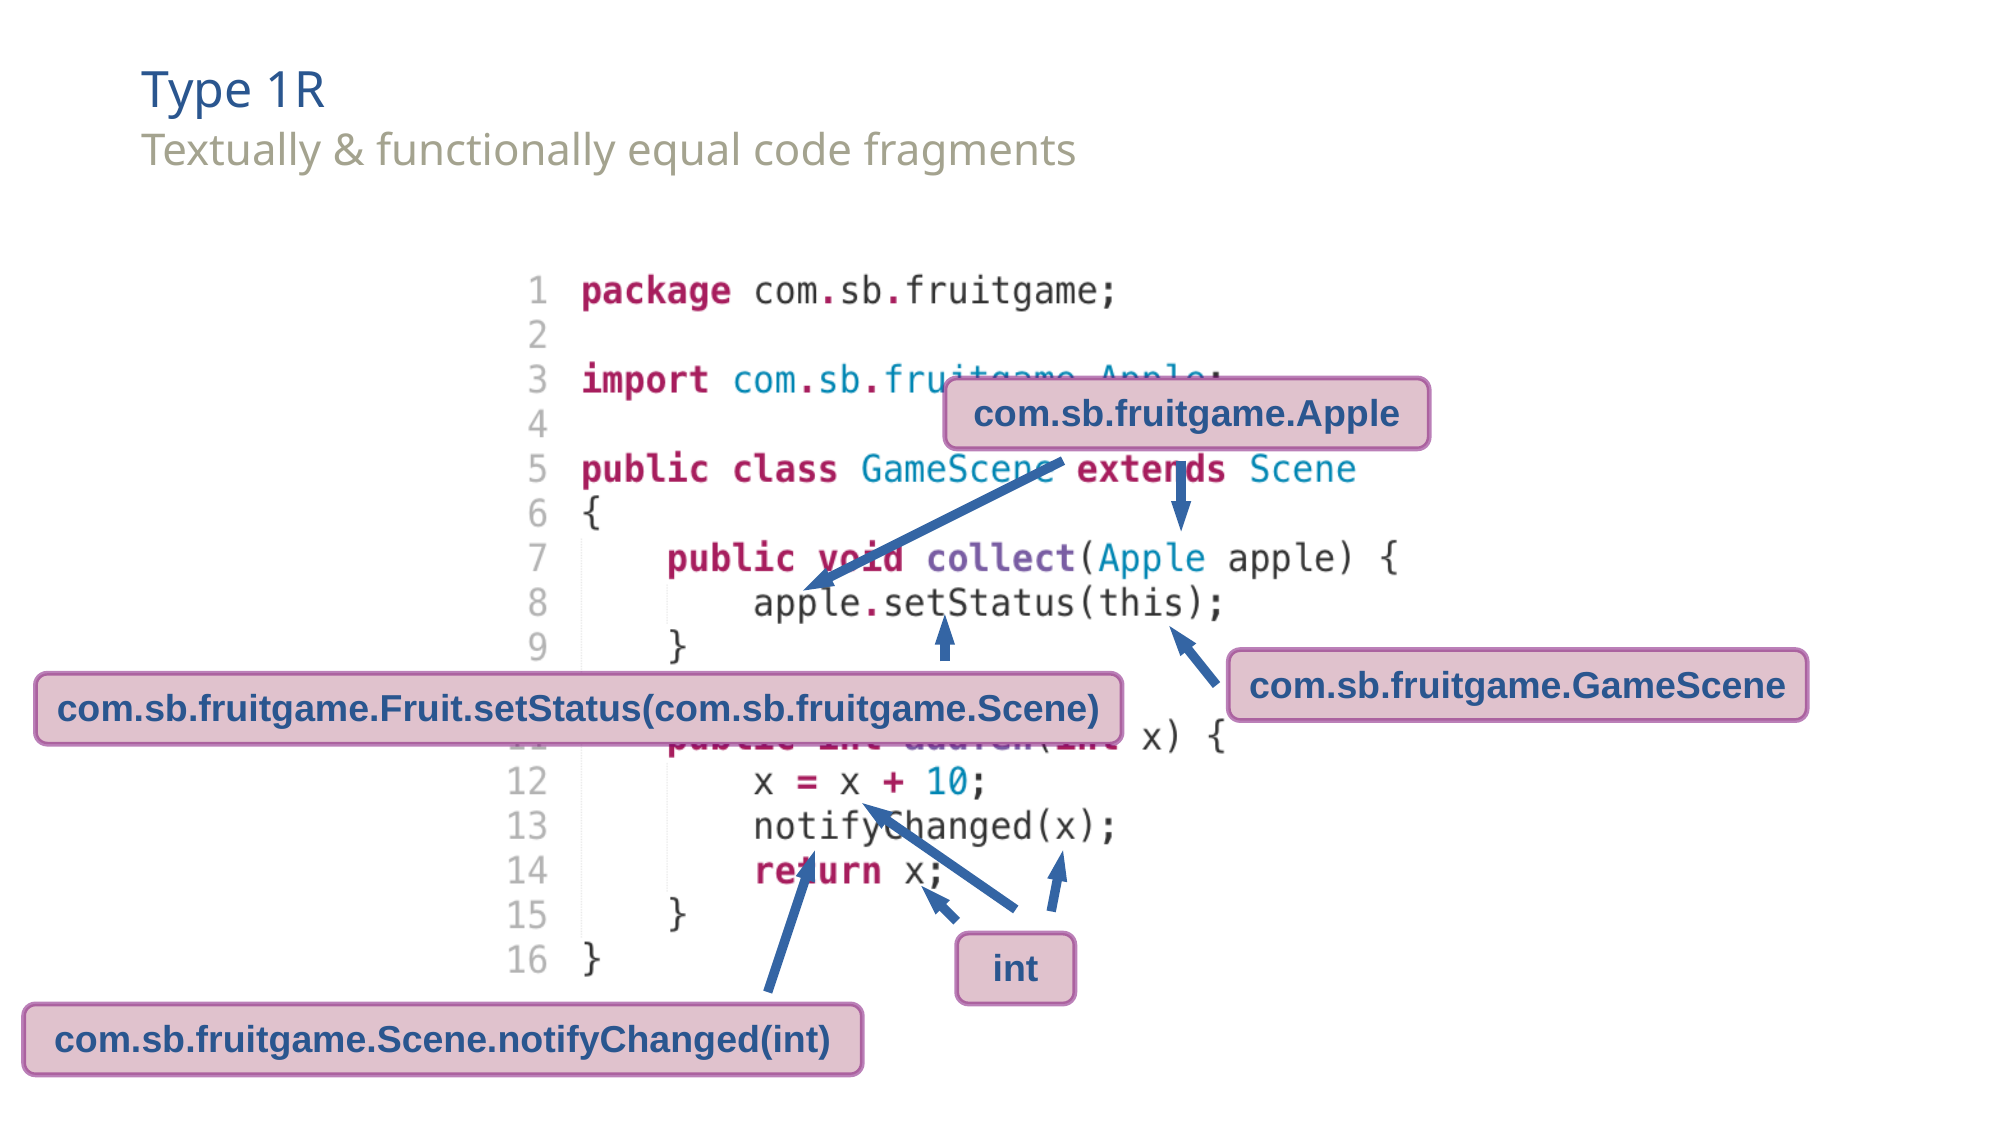

Type 1R
Textually & functionally equal code fragments
com.sb.fruitgame.Apple
com.sb.fruitgame.GameScene
com.sb.fruitgame.Fruit.setStatus(com.sb.fruitgame.Scene)
int
com.sb.fruitgame.Scene.notifyChanged(int)